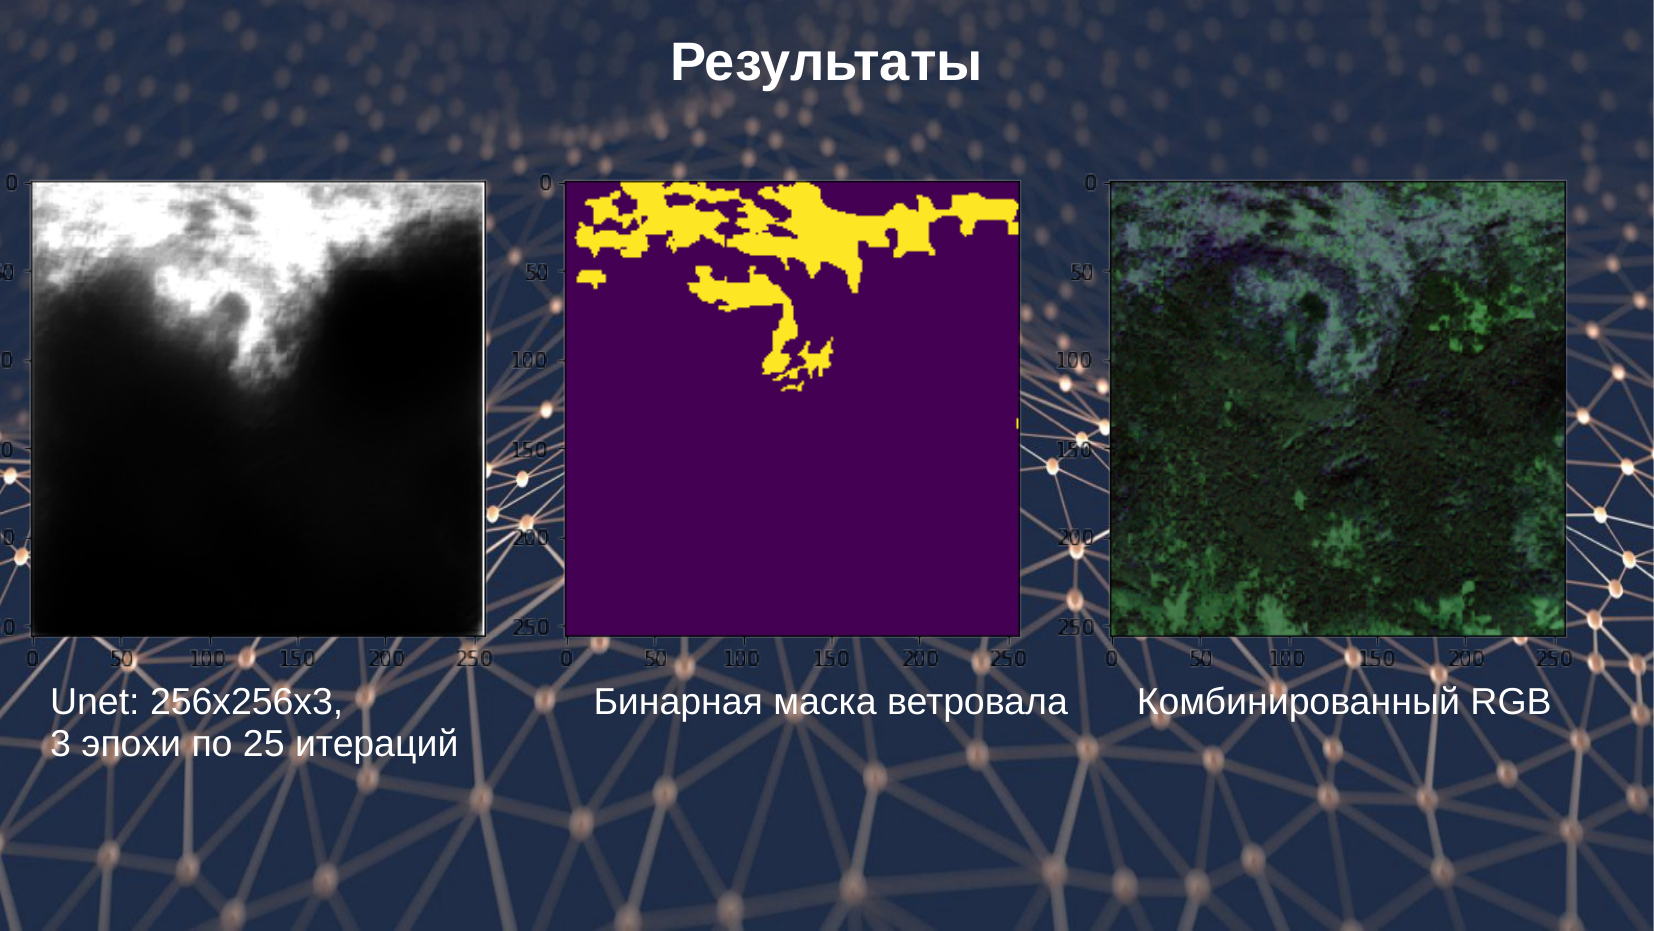

Результаты
Бинарная маска ветровала
Unet: 256x256x3,
3 эпохи по 25 итераций
Комбинированный RGB